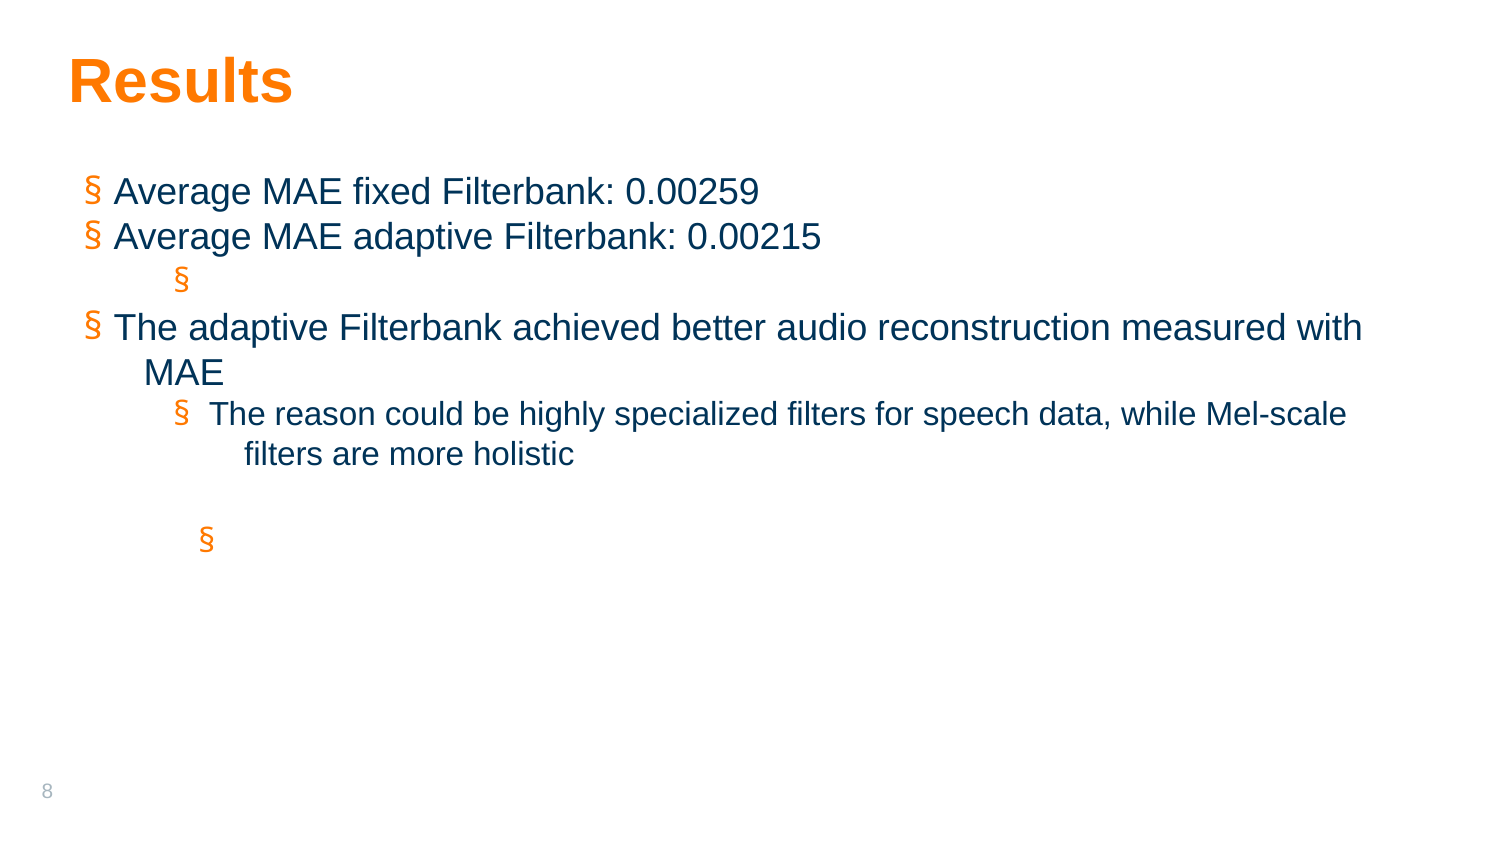

# Results
Average MAE fixed Filterbank: 0.00259
Average MAE adaptive Filterbank: 0.00215
The adaptive Filterbank achieved better audio reconstruction measured with MAE
The reason could be highly specialized filters for speech data, while Mel-scale filters are more holistic